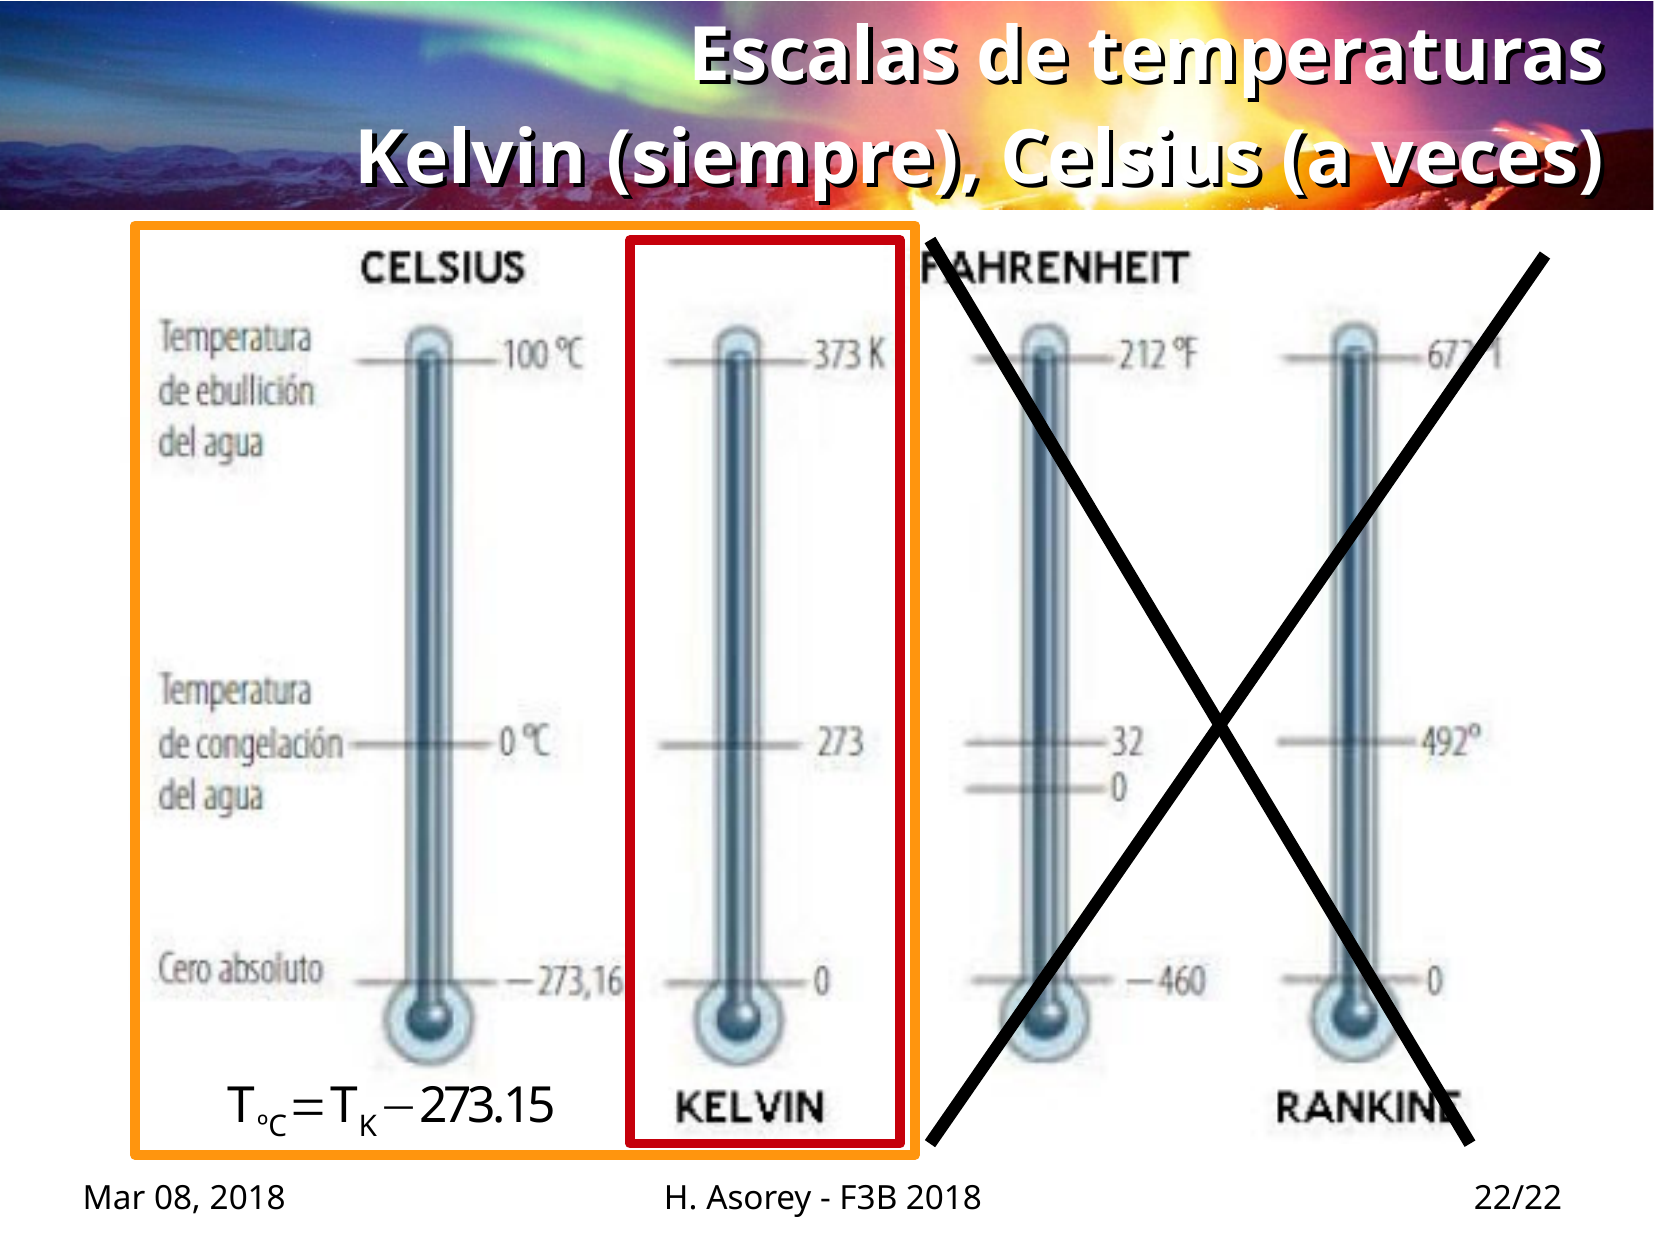

# Escalas de temperaturas Kelvin (siempre), Celsius (a veces)
Mar 08, 2018
H. Asorey - F3B 2018
22